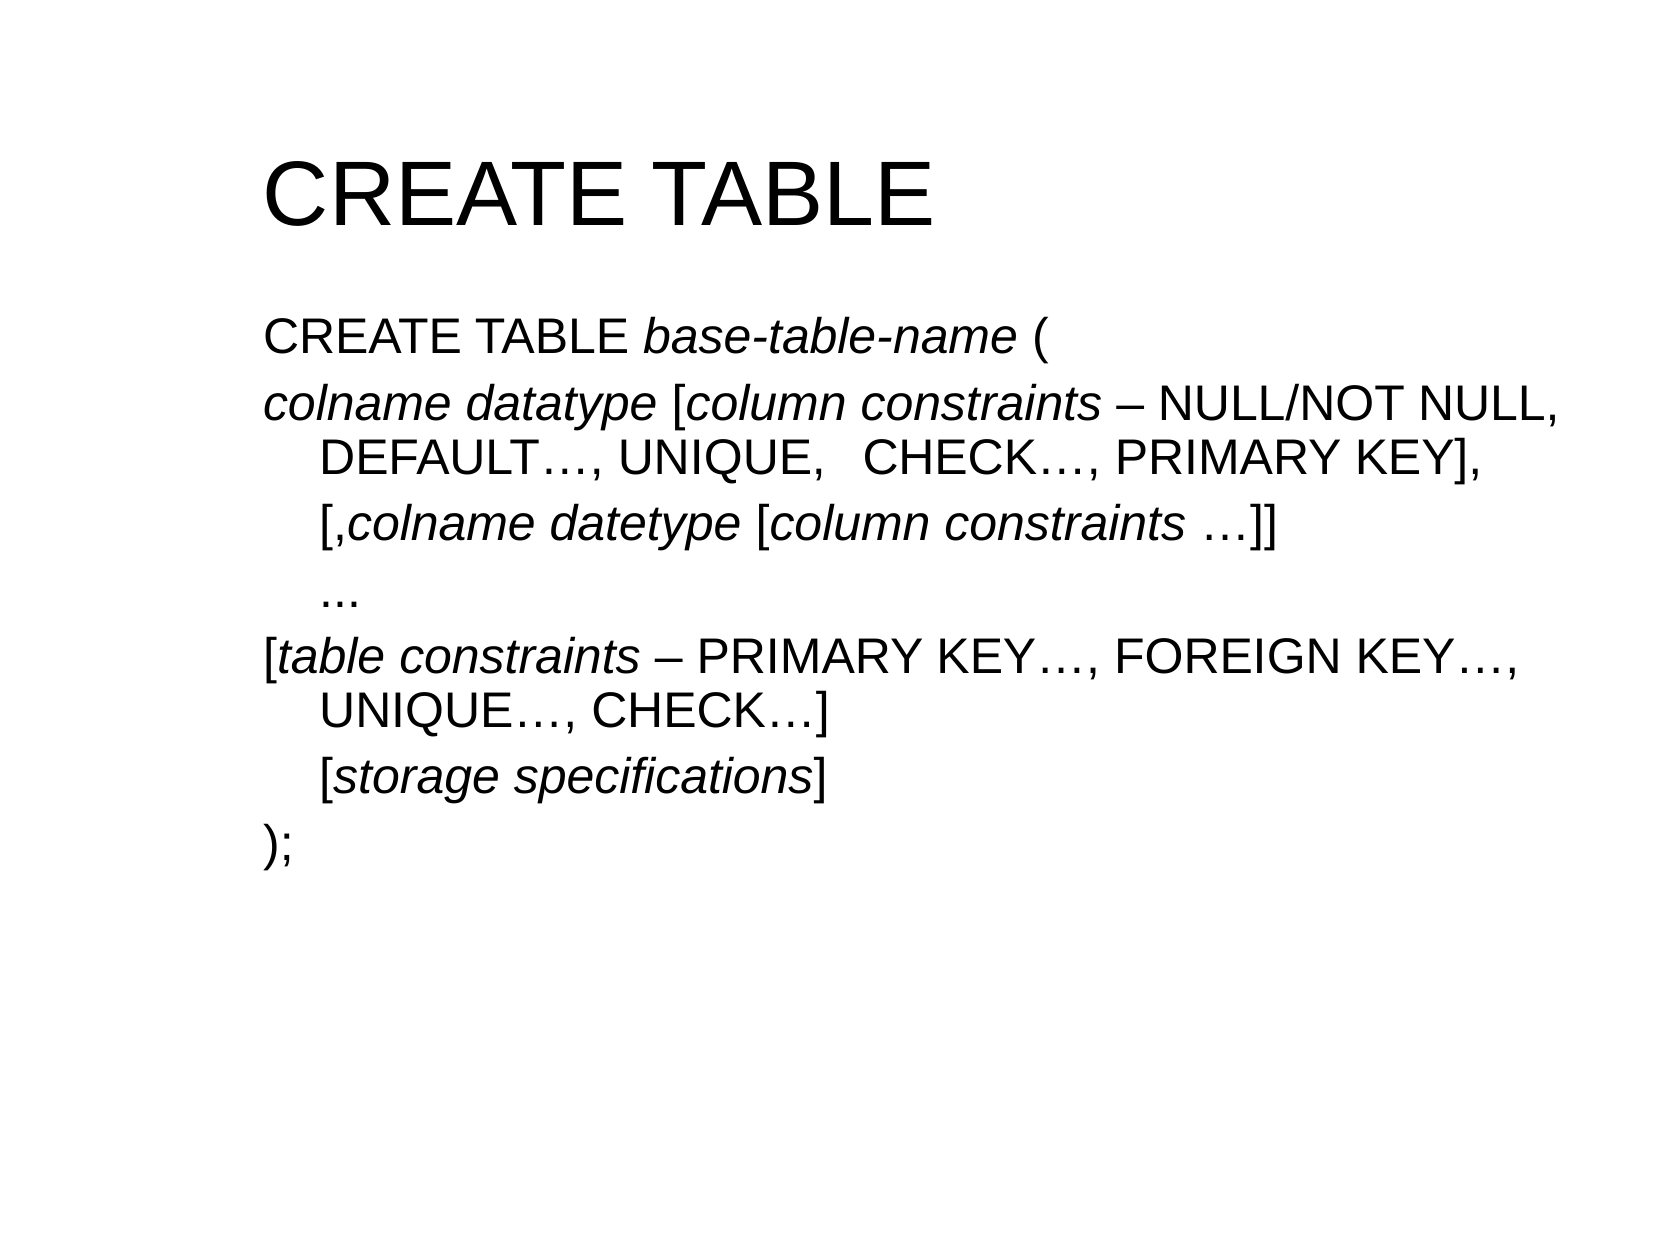

# CREATE TABLE
CREATE TABLE base-table-name (
colname datatype [column constraints – NULL/NOT NULL, DEFAULT…, UNIQUE, 	CHECK…, PRIMARY KEY],
	[,colname datetype [column constraints …]]
	...
[table constraints – PRIMARY KEY…, FOREIGN KEY…, UNIQUE…, CHECK…]
	[storage specifications]
);